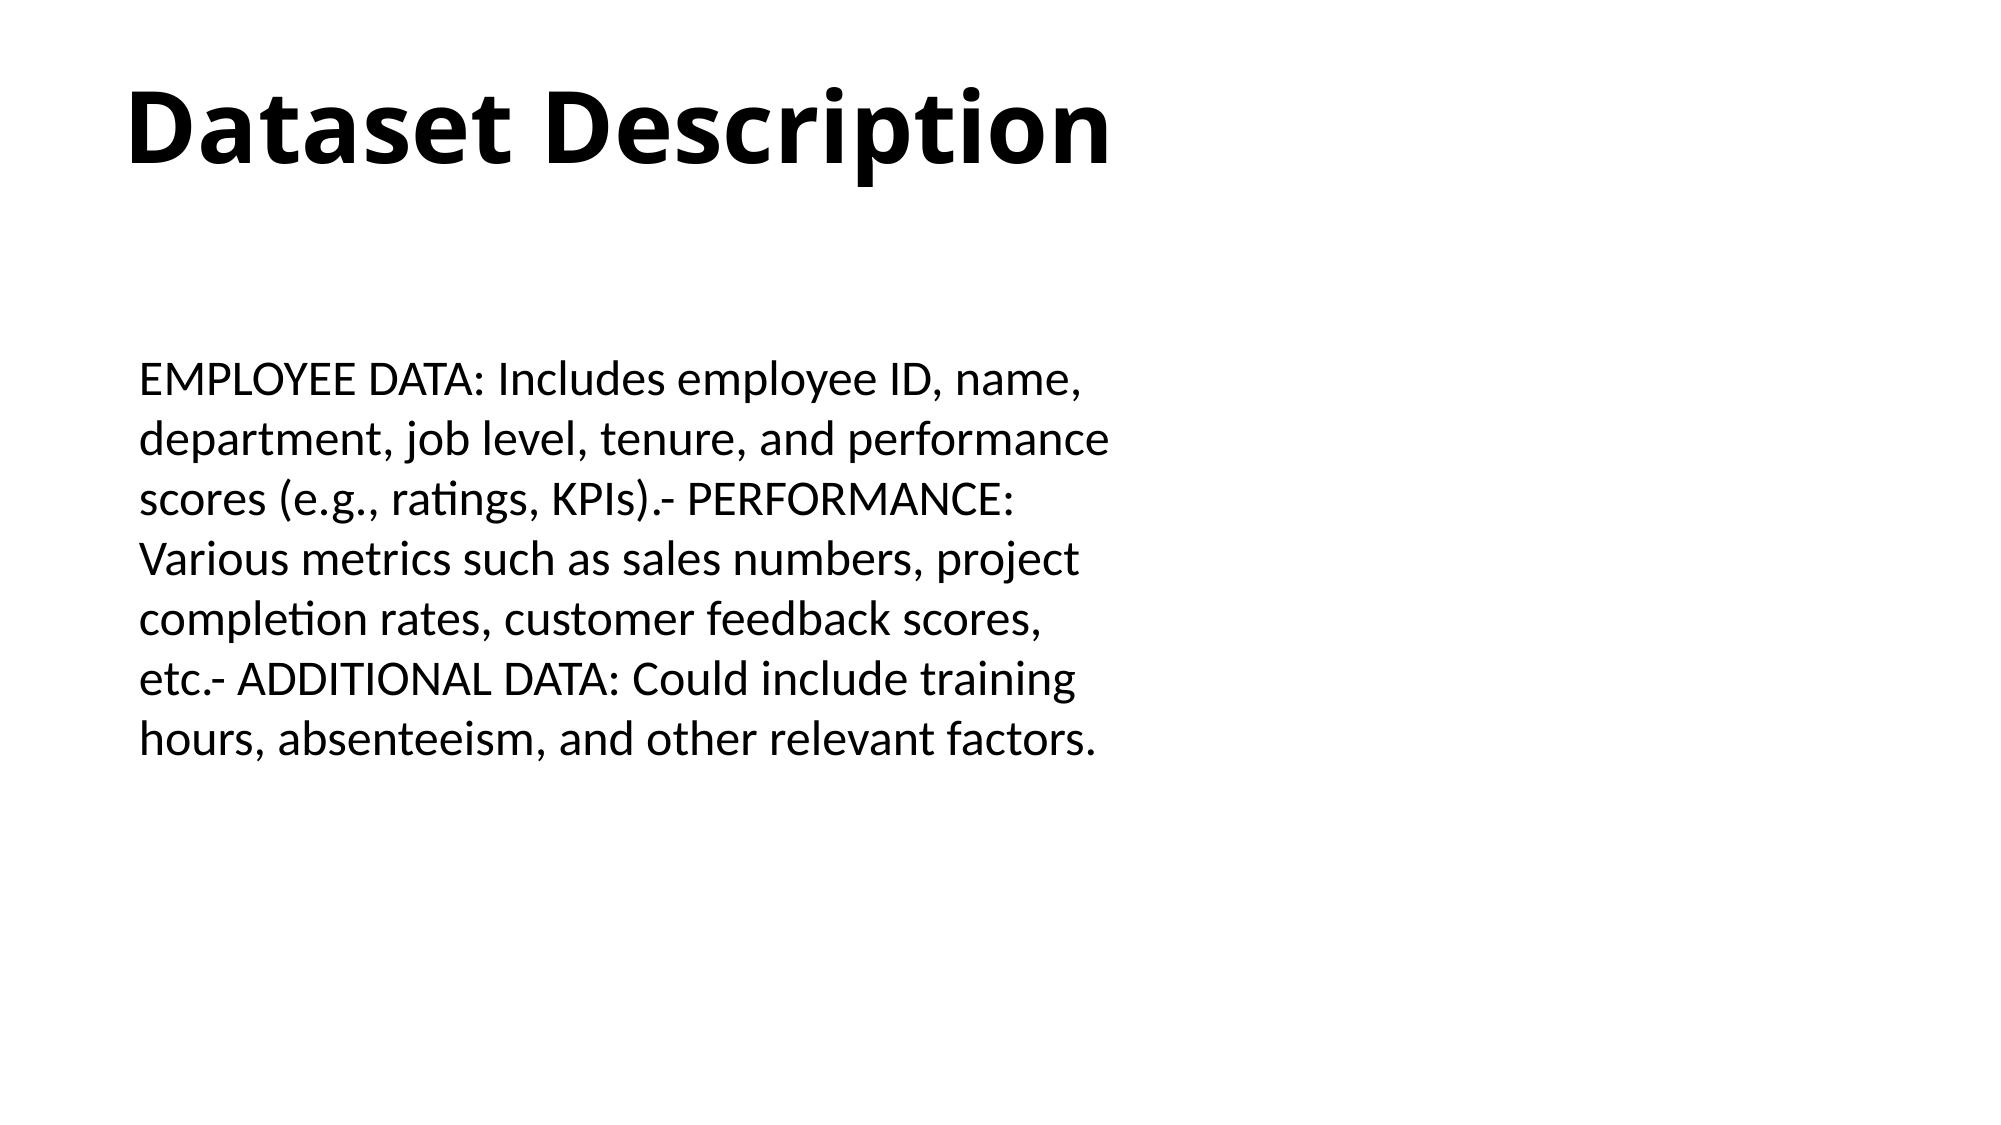

# Dataset Description
EMPLOYEE DATA: Includes employee ID, name, department, job level, tenure, and performance scores (e.g., ratings, KPIs).- PERFORMANCE: Various metrics such as sales numbers, project completion rates, customer feedback scores, etc.- ADDITIONAL DATA: Could include training hours, absenteeism, and other relevant factors.